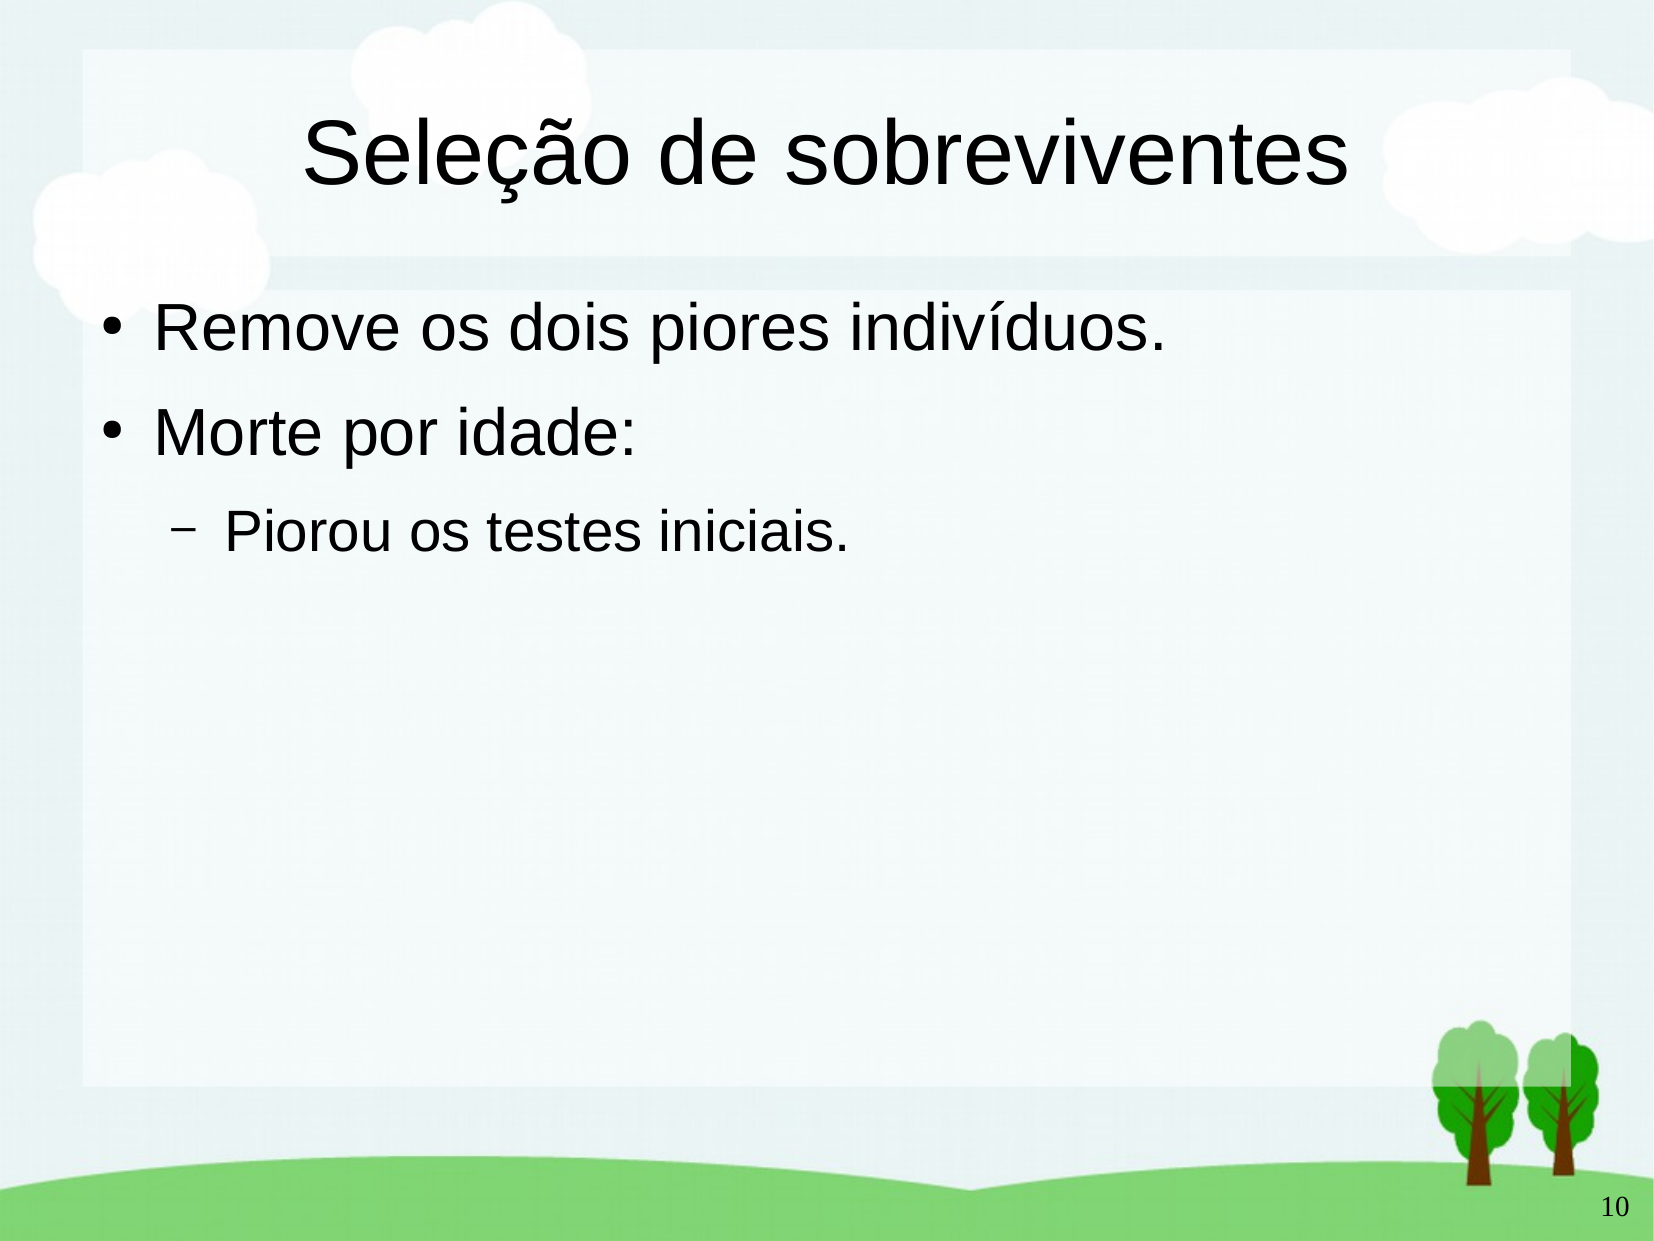

# Seleção de sobreviventes
Remove os dois piores indivíduos.
Morte por idade:
Piorou os testes iniciais.
10